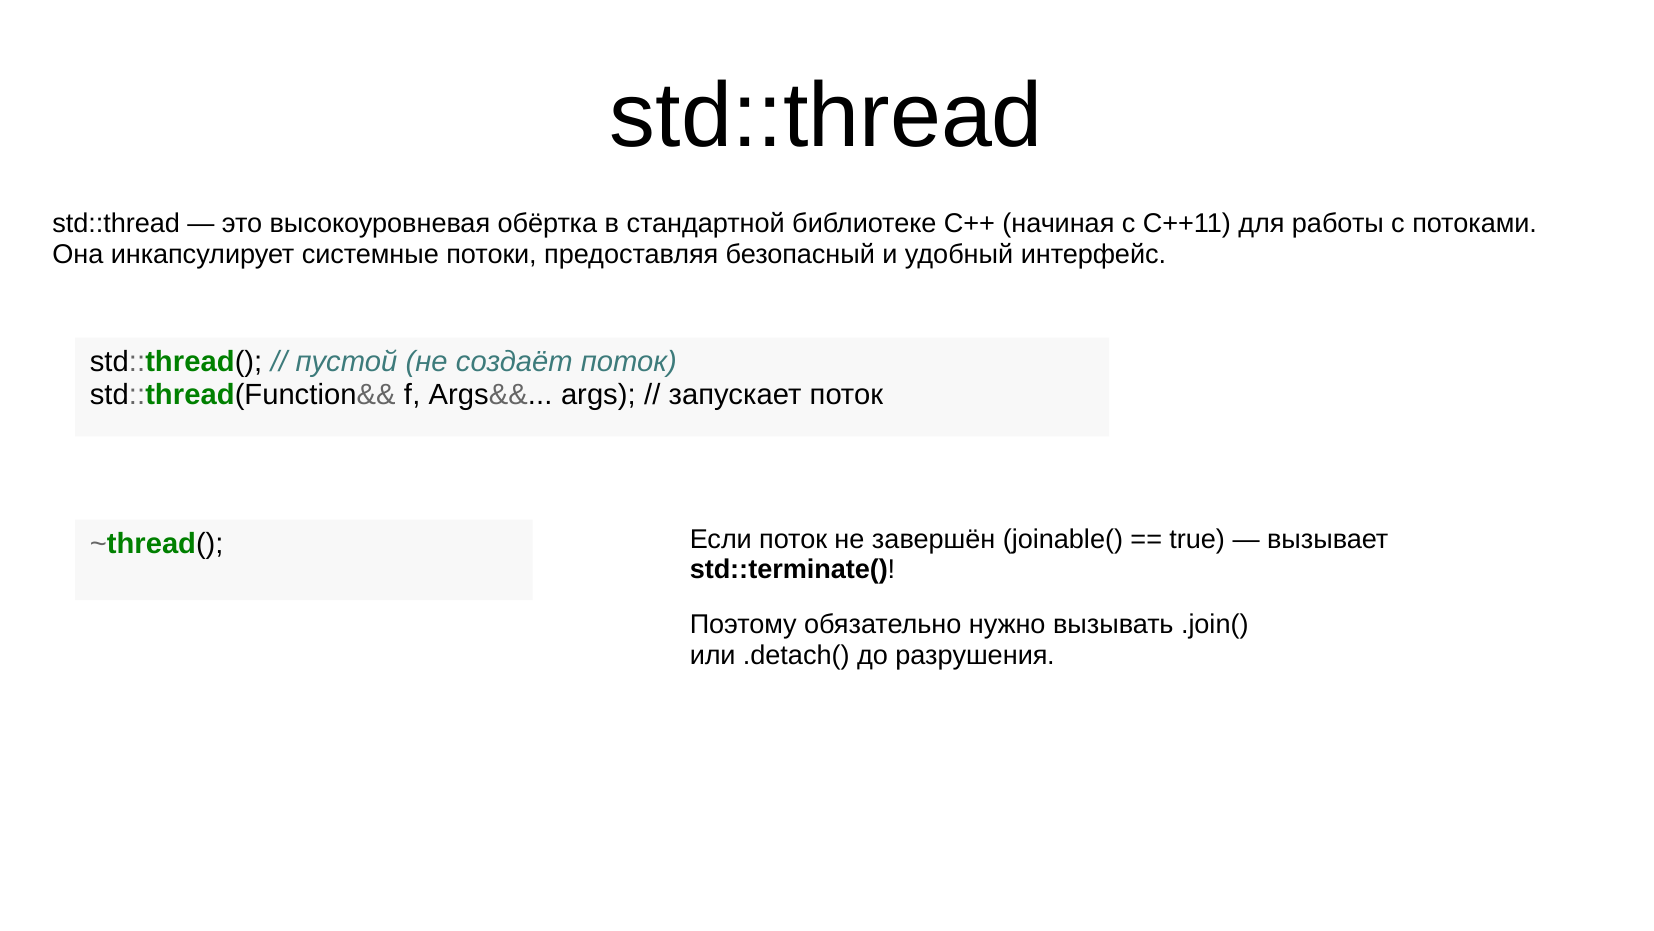

# std::thread
std::thread — это высокоуровневая обёртка в стандартной библиотеке C++ (начиная с C++11) для работы с потоками. Она инкапсулирует системные потоки, предоставляя безопасный и удобный интерфейс.
std::thread(); // пустой (не создаёт поток)
std::thread(Function&& f, Args&&... args); // запускает поток
Если поток не завершён (joinable() == true) — вызывает std::terminate()!
Поэтому обязательно нужно вызывать .join() или .detach() до разрушения.
~thread();